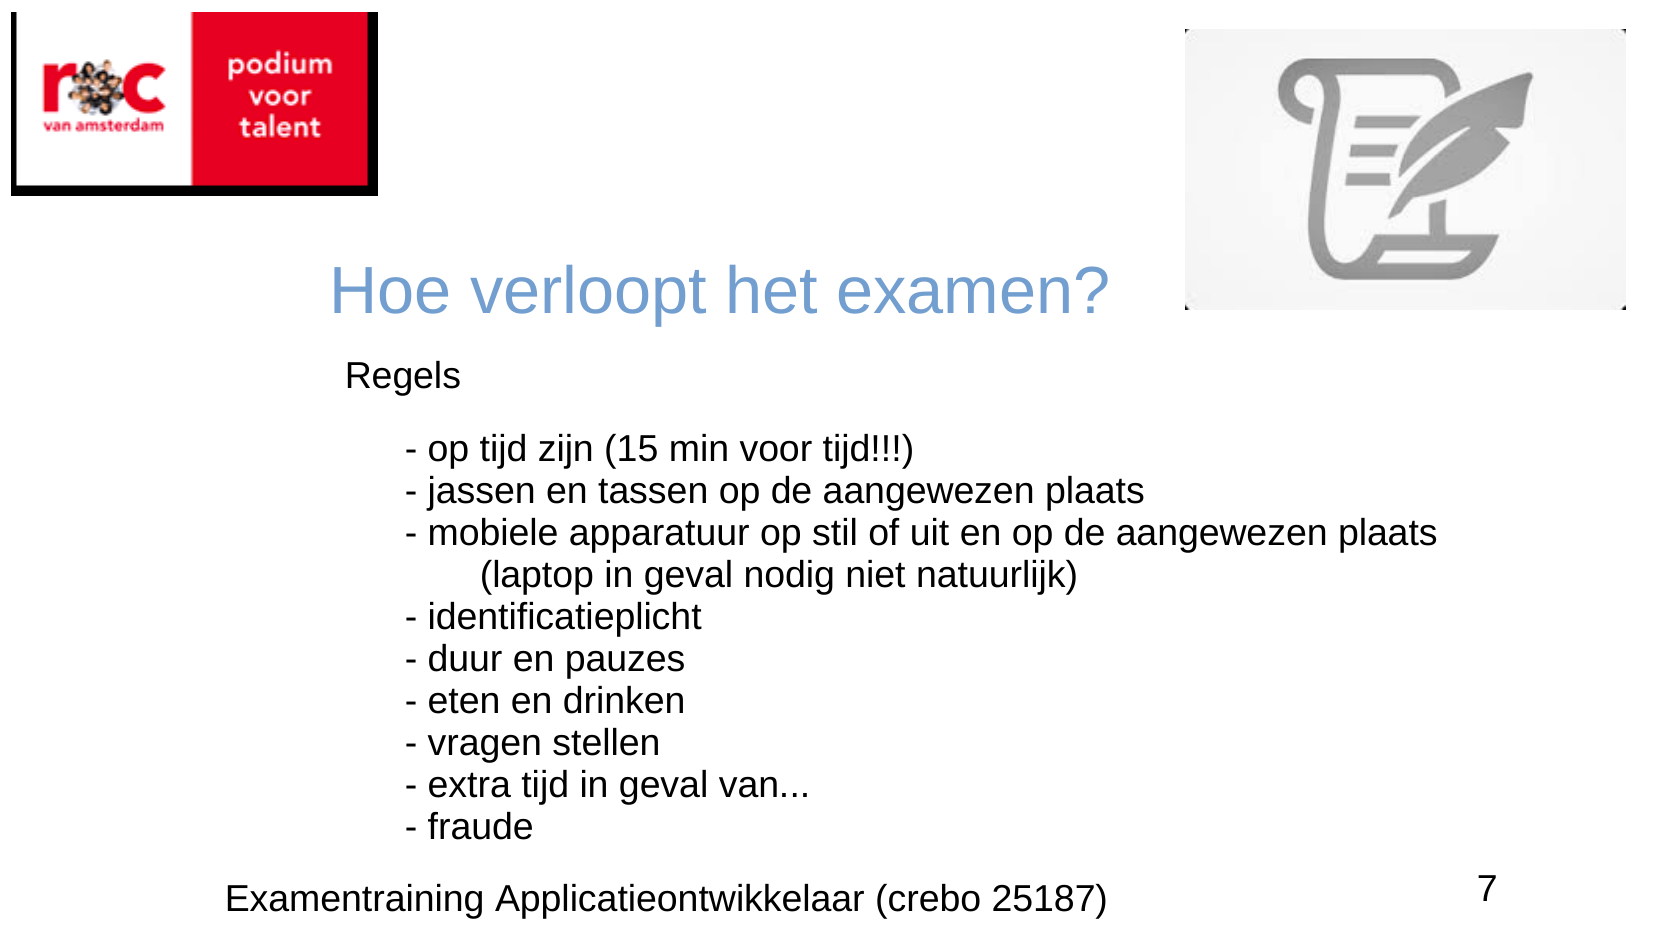

Hoe verloopt het examen?
Regels
- op tijd zijn (15 min voor tijd!!!)
- jassen en tassen op de aangewezen plaats
- mobiele apparatuur op stil of uit en op de aangewezen plaats
	(laptop in geval nodig niet natuurlijk)
- identificatieplicht
- duur en pauzes
- eten en drinken
- vragen stellen
- extra tijd in geval van...
- fraude
Examentraining Applicatieontwikkelaar (crebo 25187)